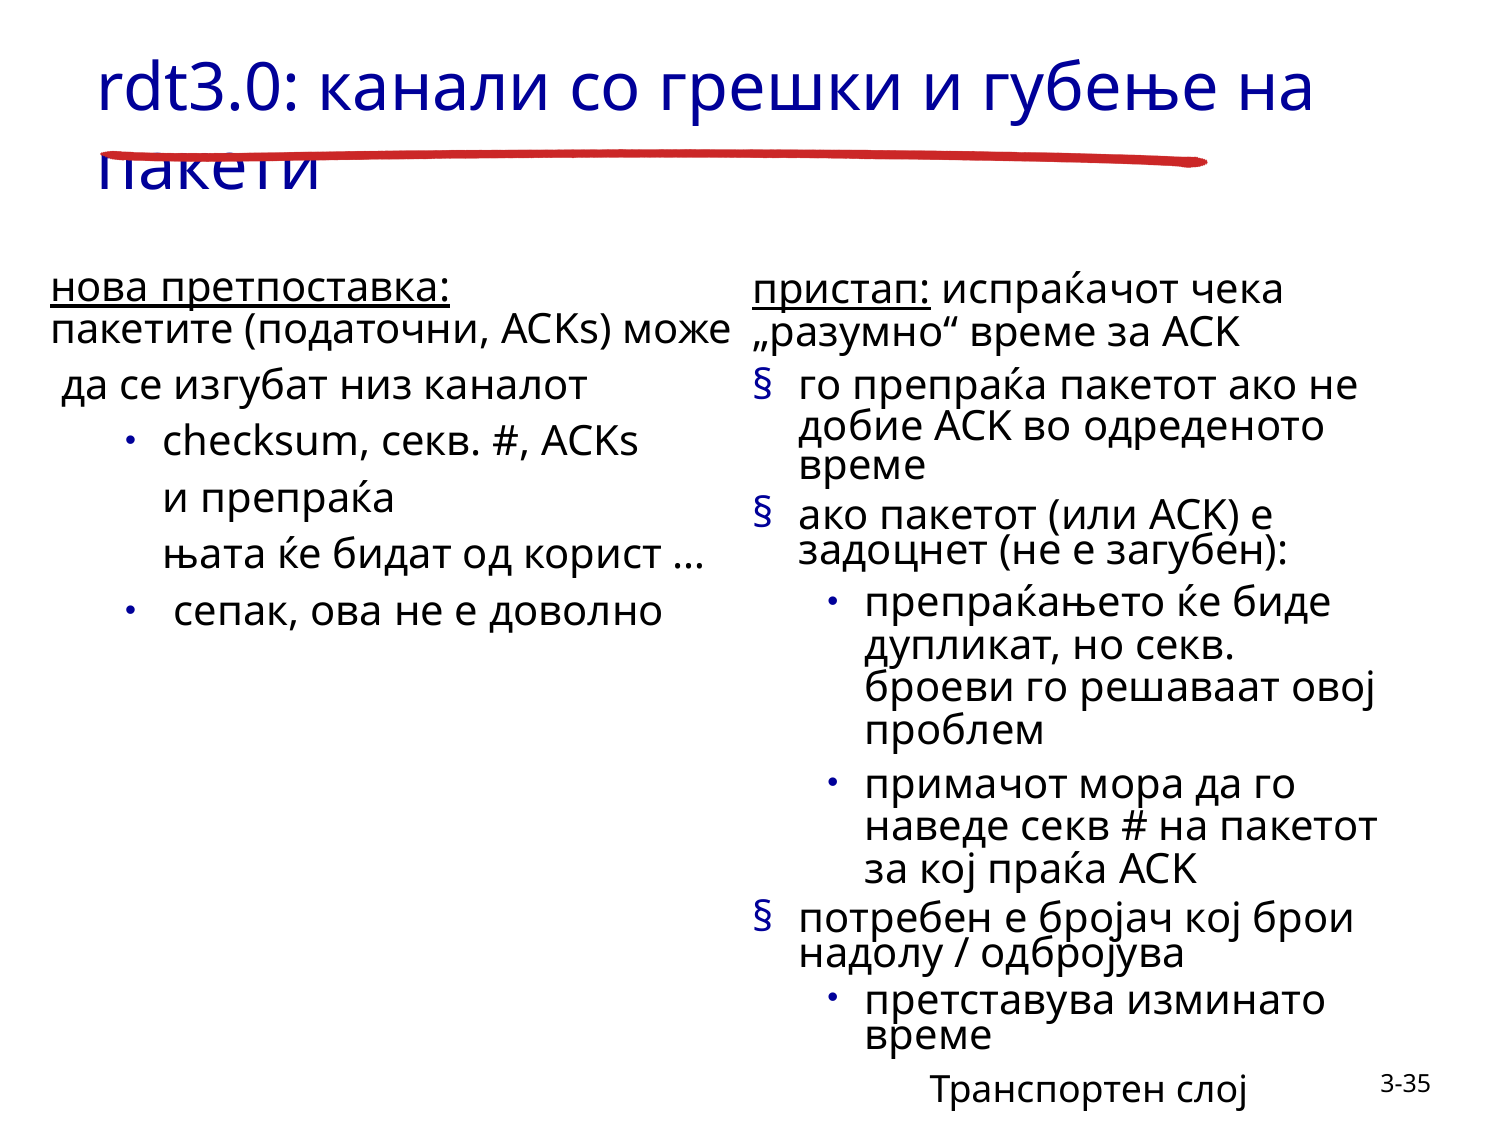

# rdt3.0: канали со грешки и губење на пакети
нова претпоставка:
пакетите (податочни, ACKs) може
 да се изгубат низ каналот
checksum, секв. #, ACKs
и препраќа
њата ќе бидат од корист …
 сепак, ова не е доволно
пристап: испраќачот чека „разумно“ време за ACK
го препраќа пакетот ако не добие ACK во одреденото време
ако пакетот (или ACK) е задоцнет (не е загубен):
препраќањето ќе биде дупликат, но секв. броеви го решаваат овој проблем
примачот мора да го наведе секв # на пакетот за кој праќа ACK
потребен е бројач кој брои надолу / одбројува
претставува изминато време
Транспортен слој